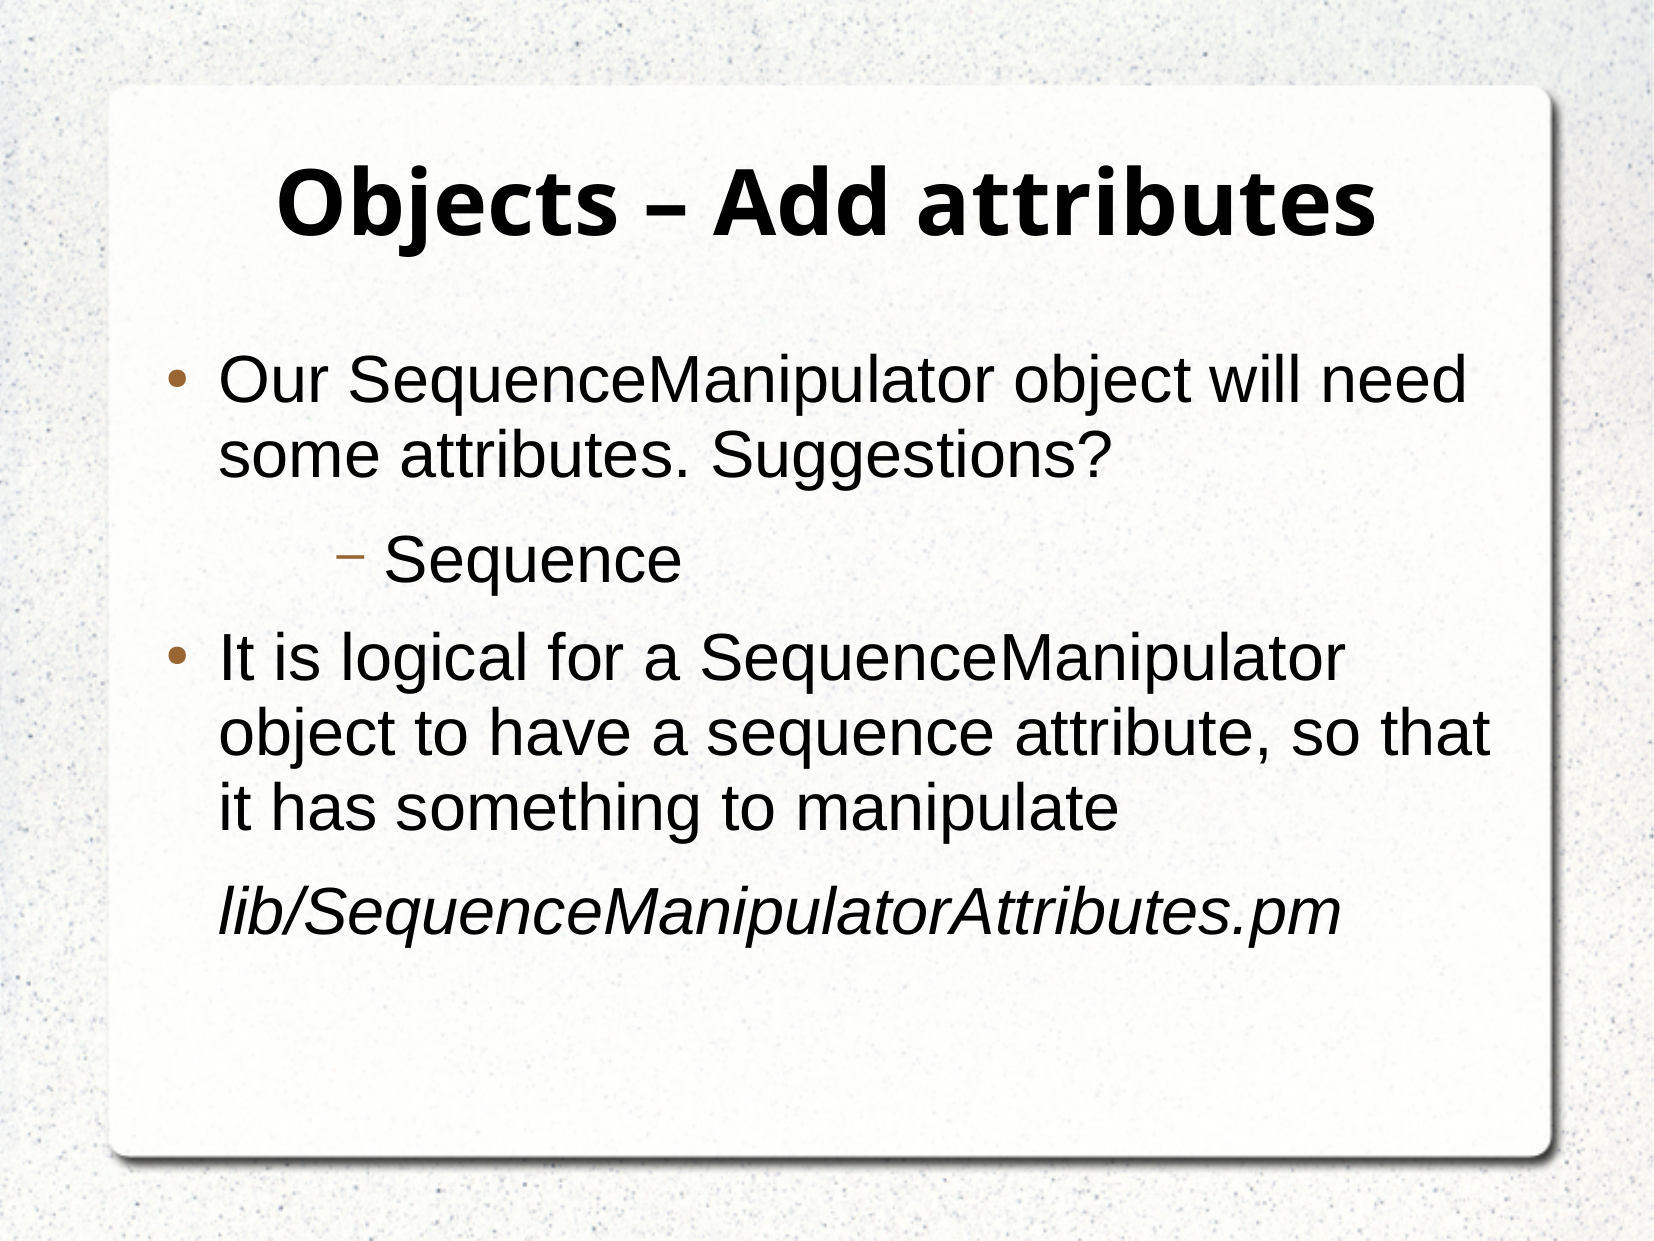

# Objects – Add attributes
Our SequenceManipulator object will need some attributes. Suggestions?
Sequence
It is logical for a SequenceManipulator object to have a sequence attribute, so that it has something to manipulate
lib/SequenceManipulatorAttributes.pm